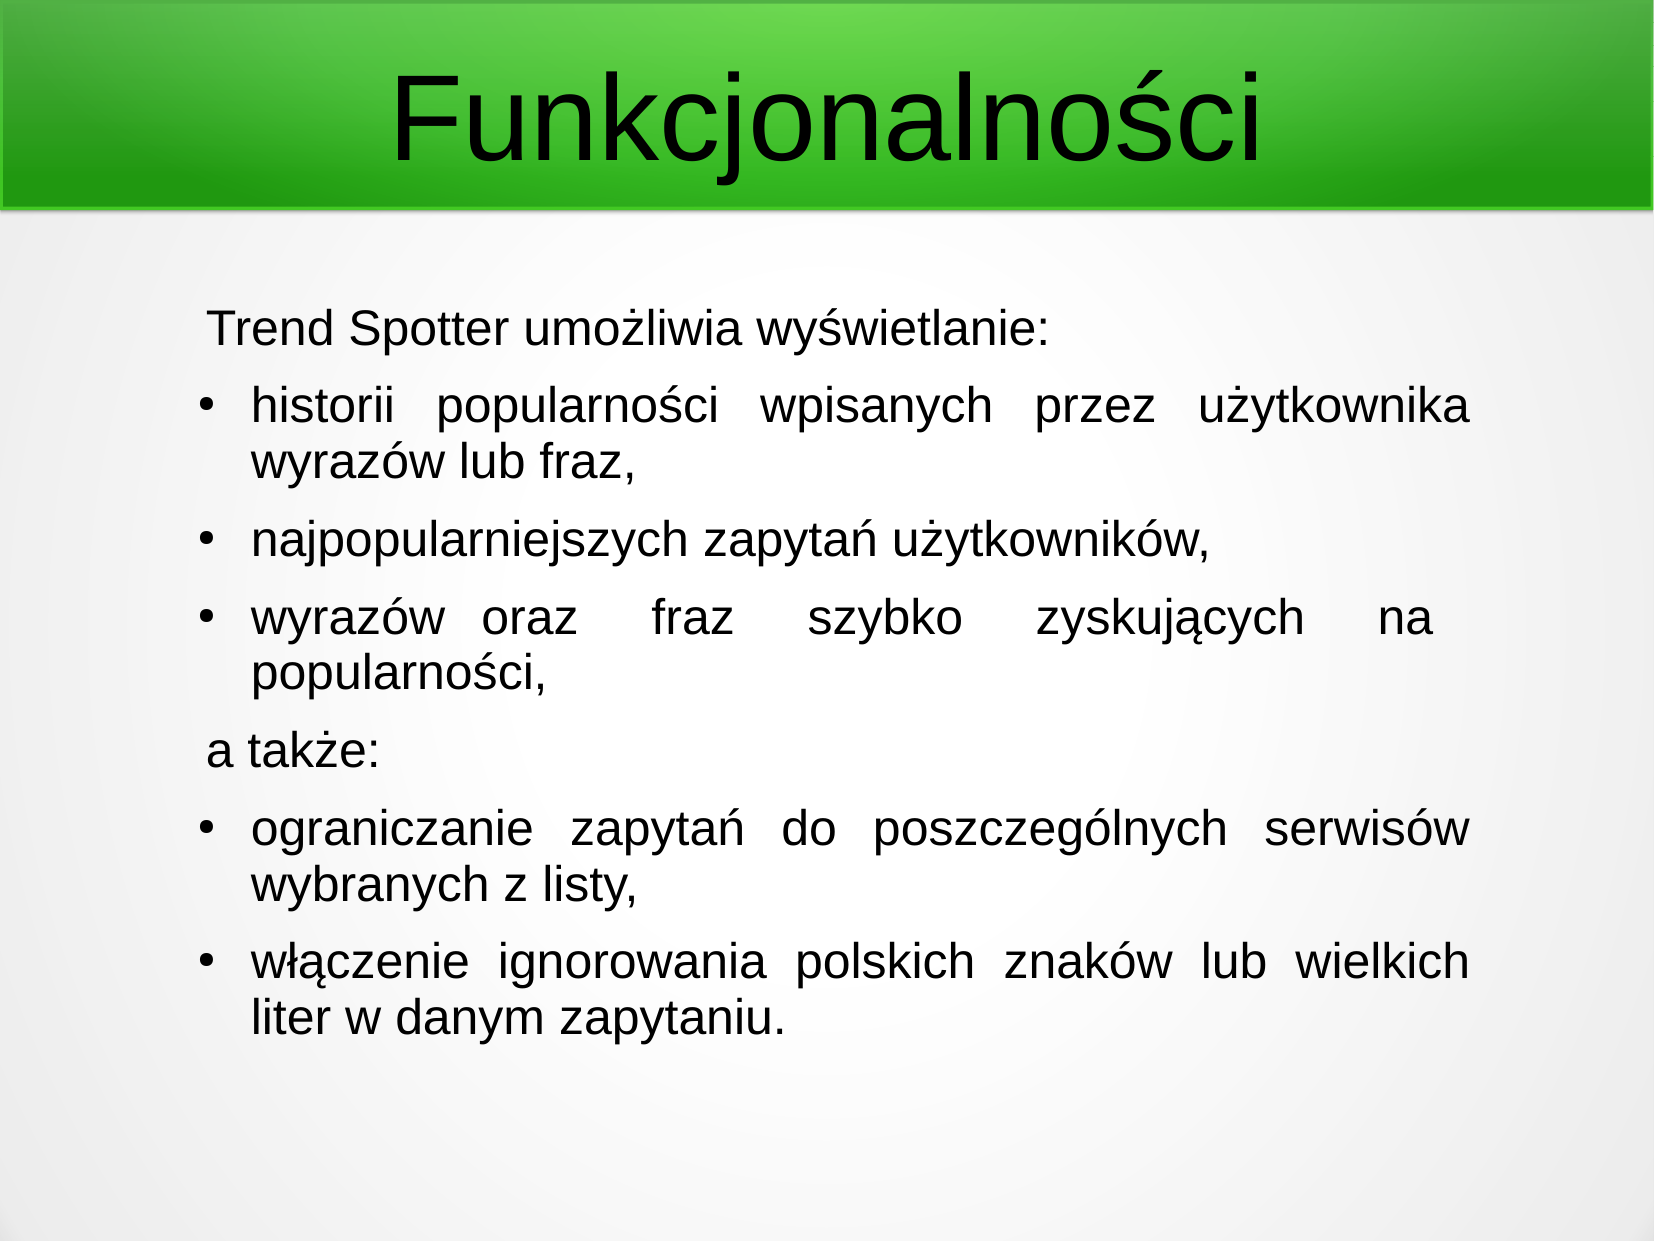

# Funkcjonalności
Trend Spotter umożliwia wyświetlanie:
historii popularności wpisanych przez użytkownika wyrazów lub fraz,
najpopularniejszych zapytań użytkowników,
wyrazów oraz fraz szybko zyskujących na popularności,
a także:
ograniczanie zapytań do poszczególnych serwisów wybranych z listy,
włączenie ignorowania polskich znaków lub wielkich liter w danym zapytaniu.